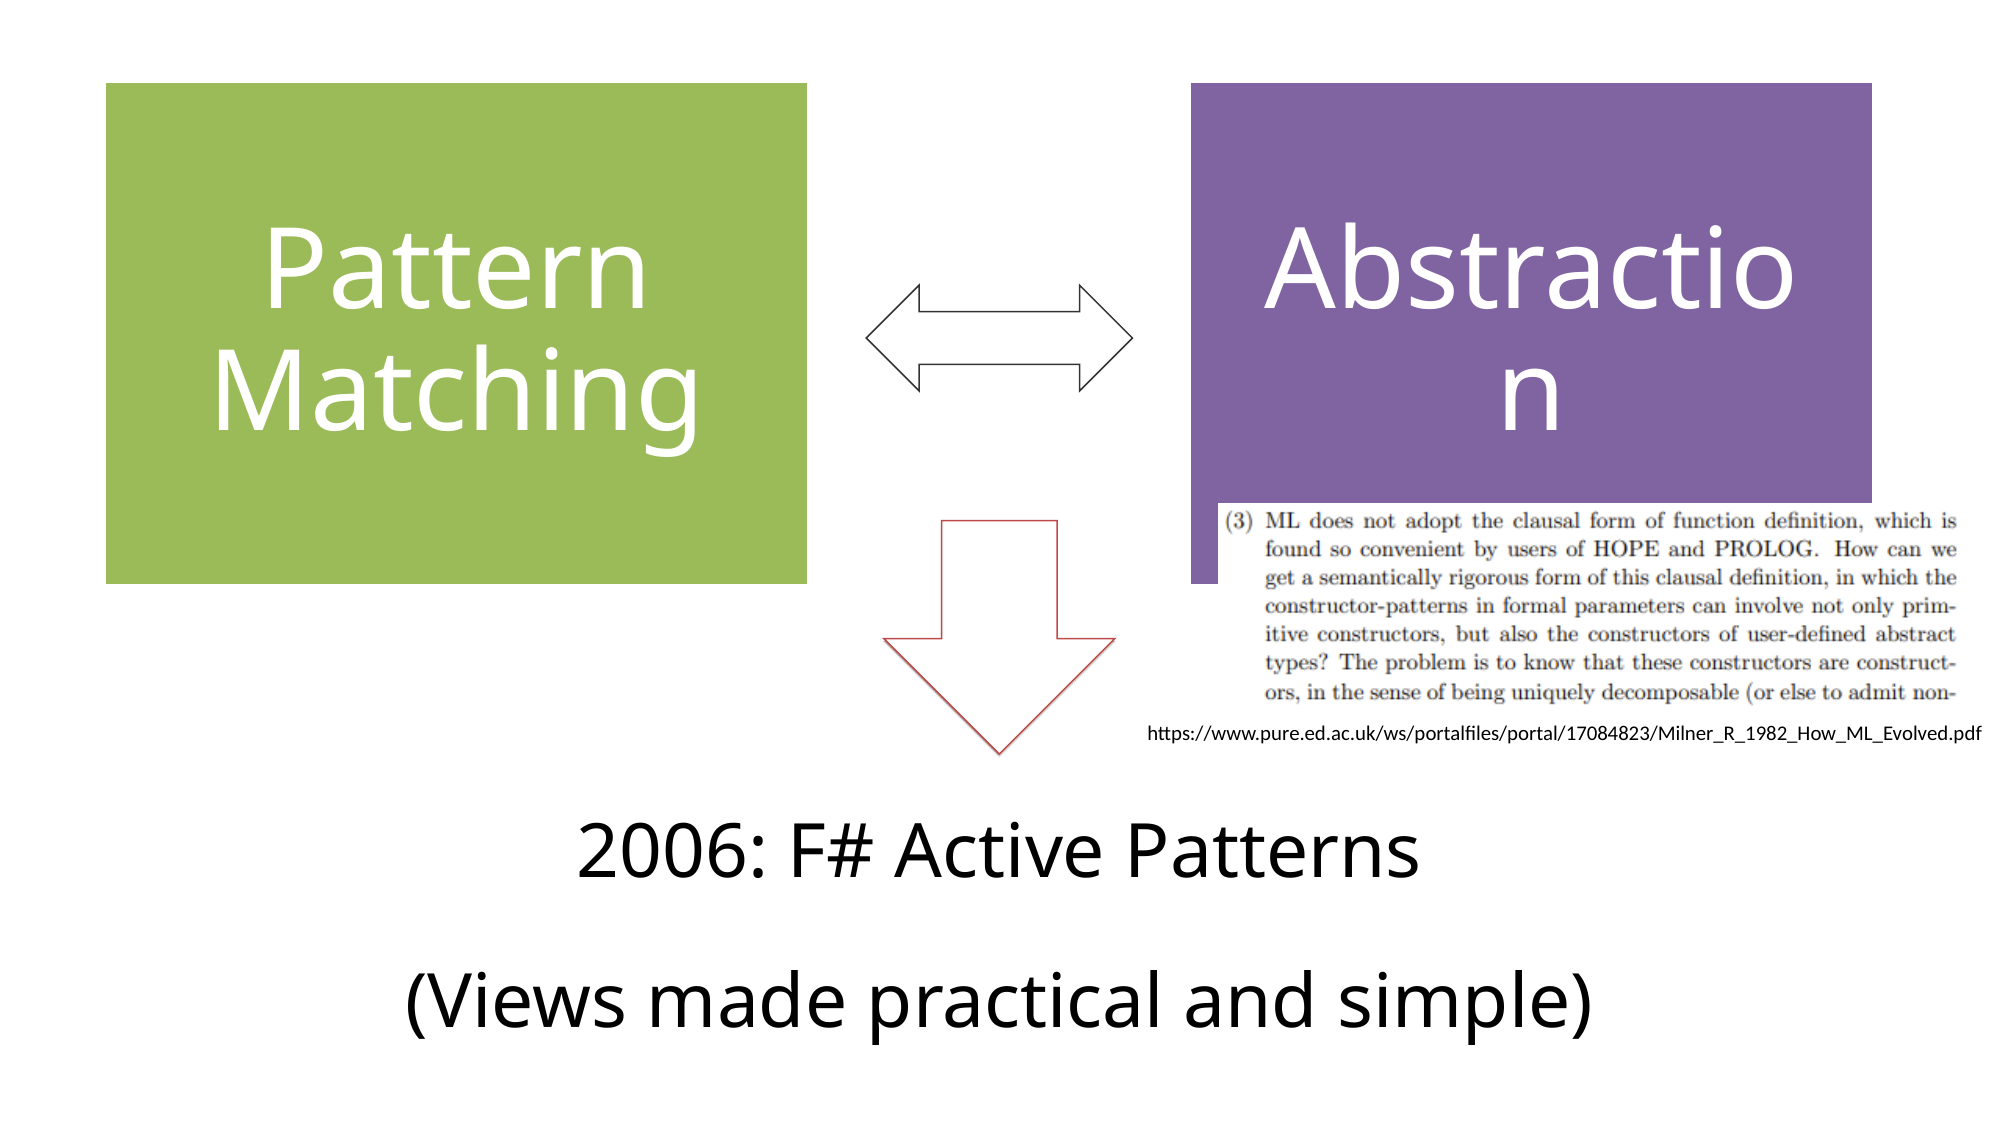

Pattern Matching
Abstraction
https://www.pure.ed.ac.uk/ws/portalfiles/portal/17084823/Milner_R_1982_How_ML_Evolved.pdf
2006: F# Active Patterns
(Views made practical and simple)